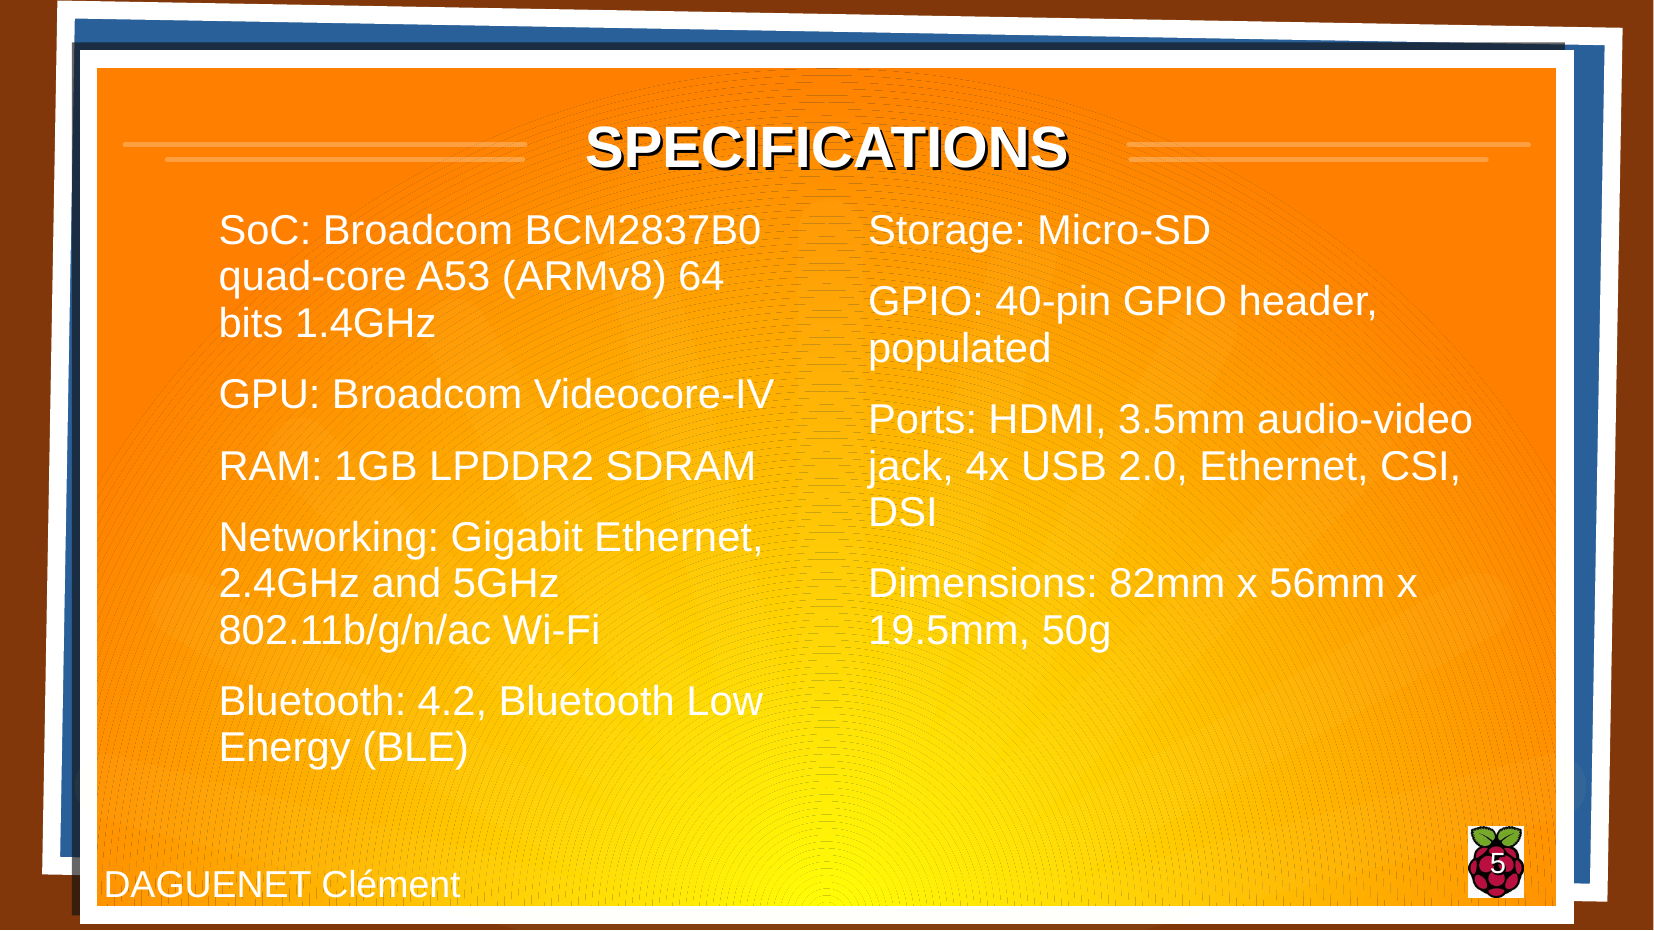

# SPECIFICATIONS
SoC: Broadcom BCM2837B0 quad-core A53 (ARMv8) 64 bits 1.4GHz
GPU: Broadcom Videocore-IV
RAM: 1GB LPDDR2 SDRAM
Networking: Gigabit Ethernet, 2.4GHz and 5GHz 802.11b/g/n/ac Wi-Fi
Bluetooth: 4.2, Bluetooth Low Energy (BLE)
Storage: Micro-SD
GPIO: 40-pin GPIO header, populated
Ports: HDMI, 3.5mm audio-video jack, 4x USB 2.0, Ethernet, CSI, DSI
Dimensions: 82mm x 56mm x 19.5mm, 50g
5